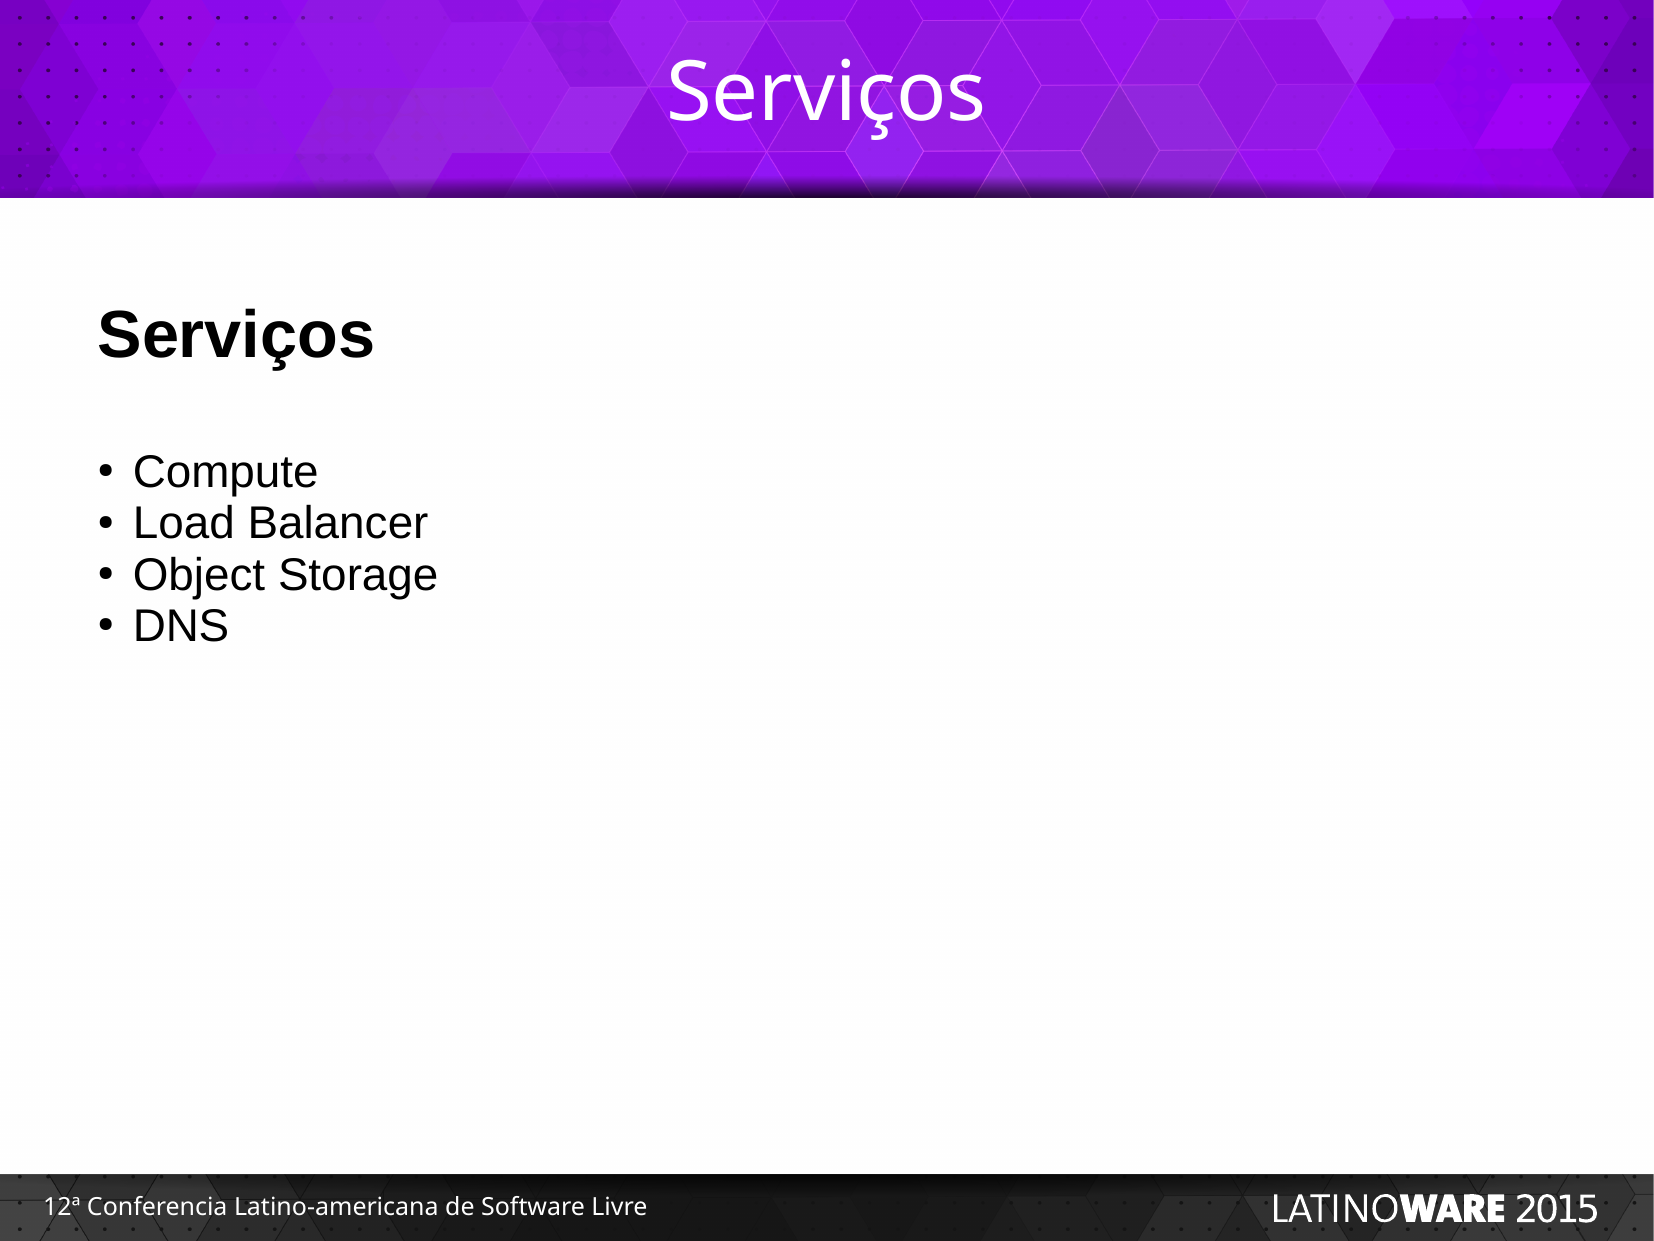

Serviços
Serviços
Compute
Load Balancer
Object Storage
DNS
12ª Conferencia Latino-americana de Software Livre